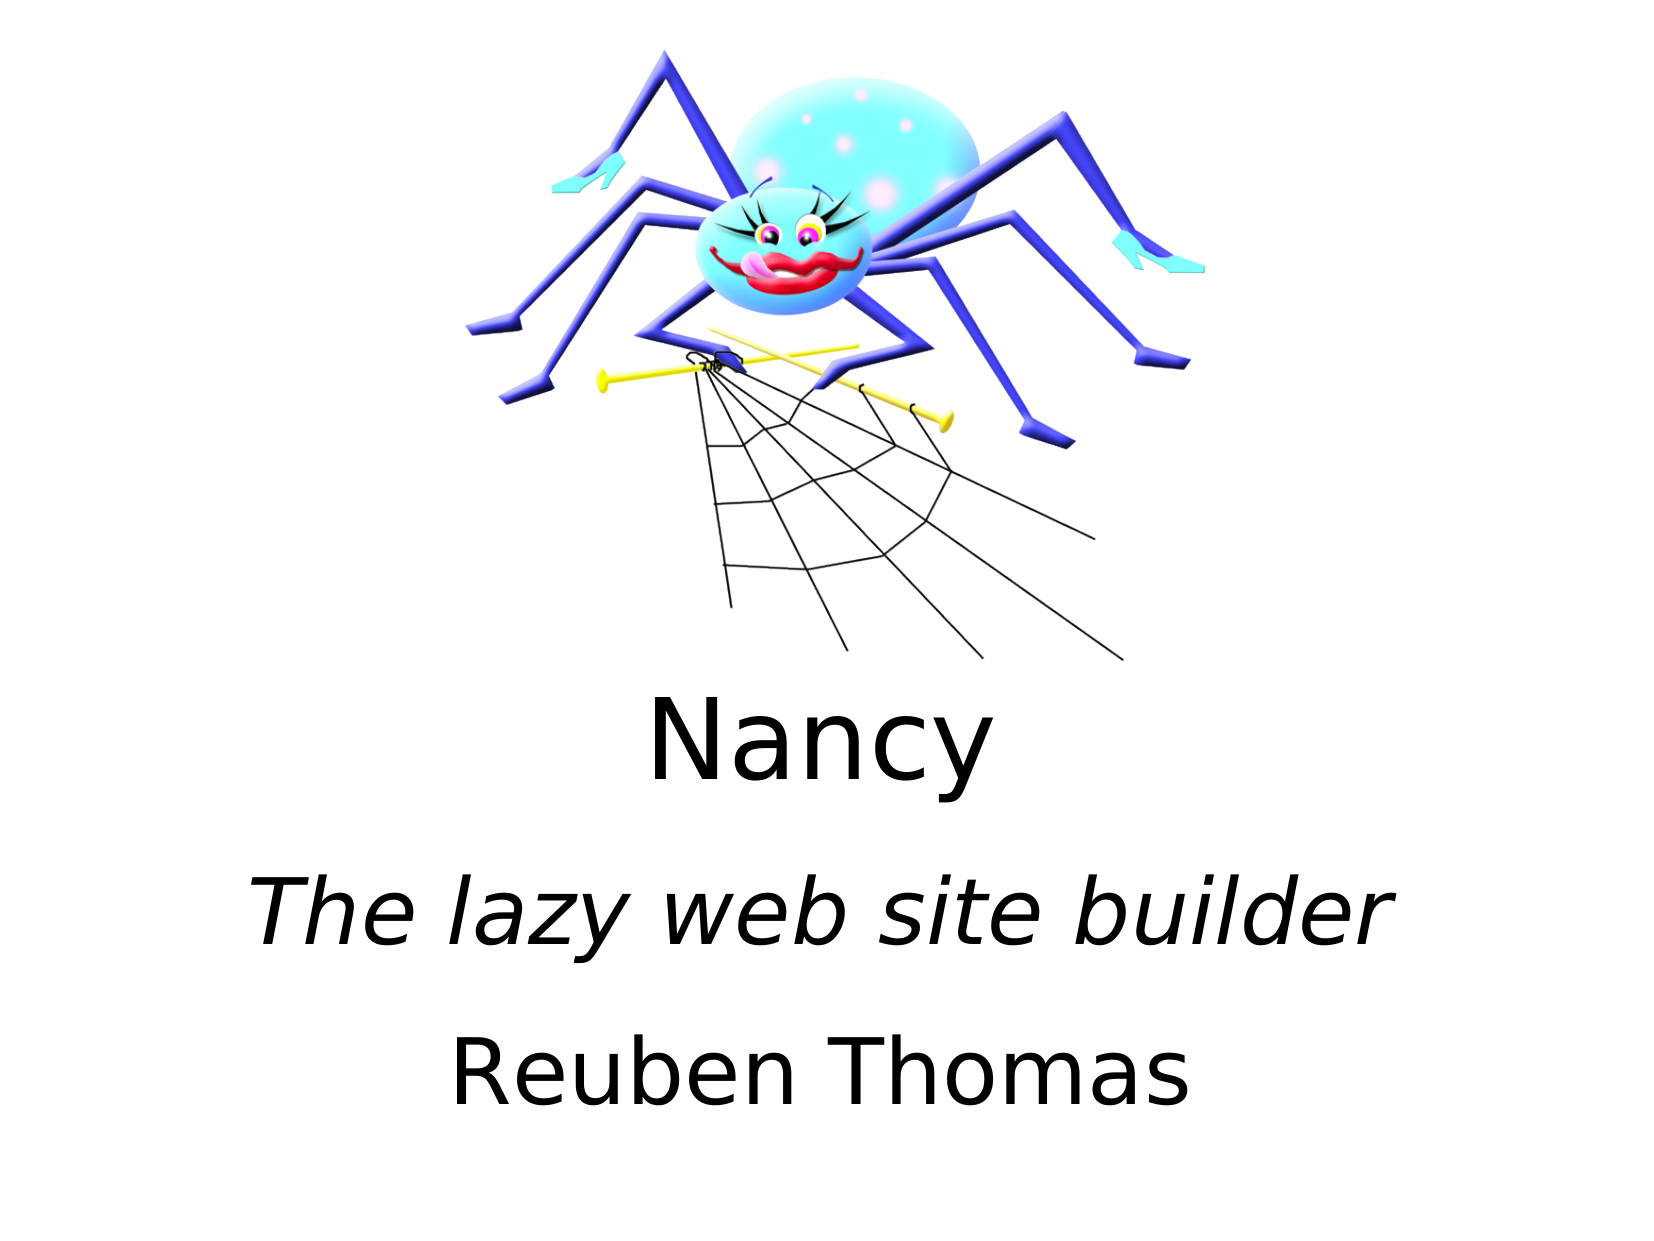

# Nancy The lazy web site builder Reuben Thomas